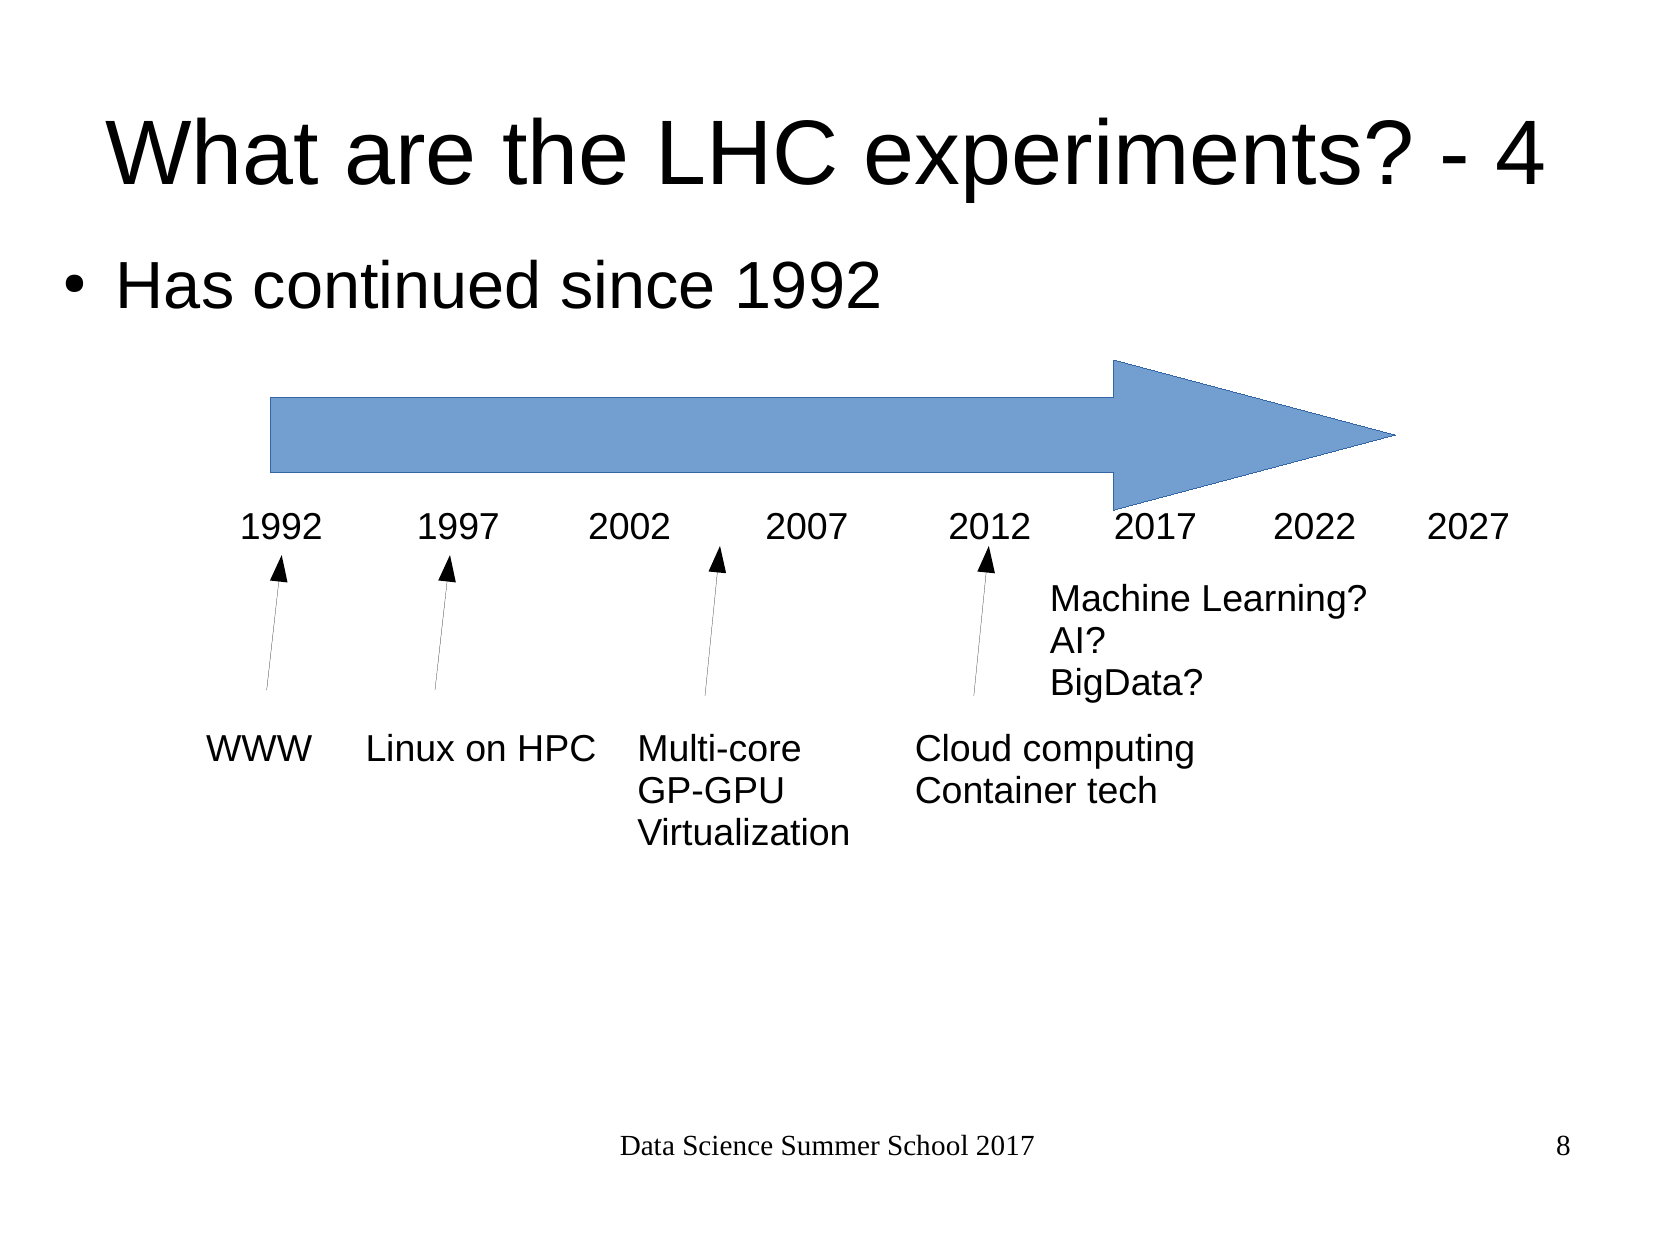

# What are the LHC experiments? - 4
Has continued since 1992
1992
1997
2002
2007
2012
2017
2022
2027
Machine Learning?
AI?
BigData?
Cloud computing
Container tech
WWW
Linux on HPC
Multi-core
GP-GPU
Virtualization
Data Science Summer School 2017
8